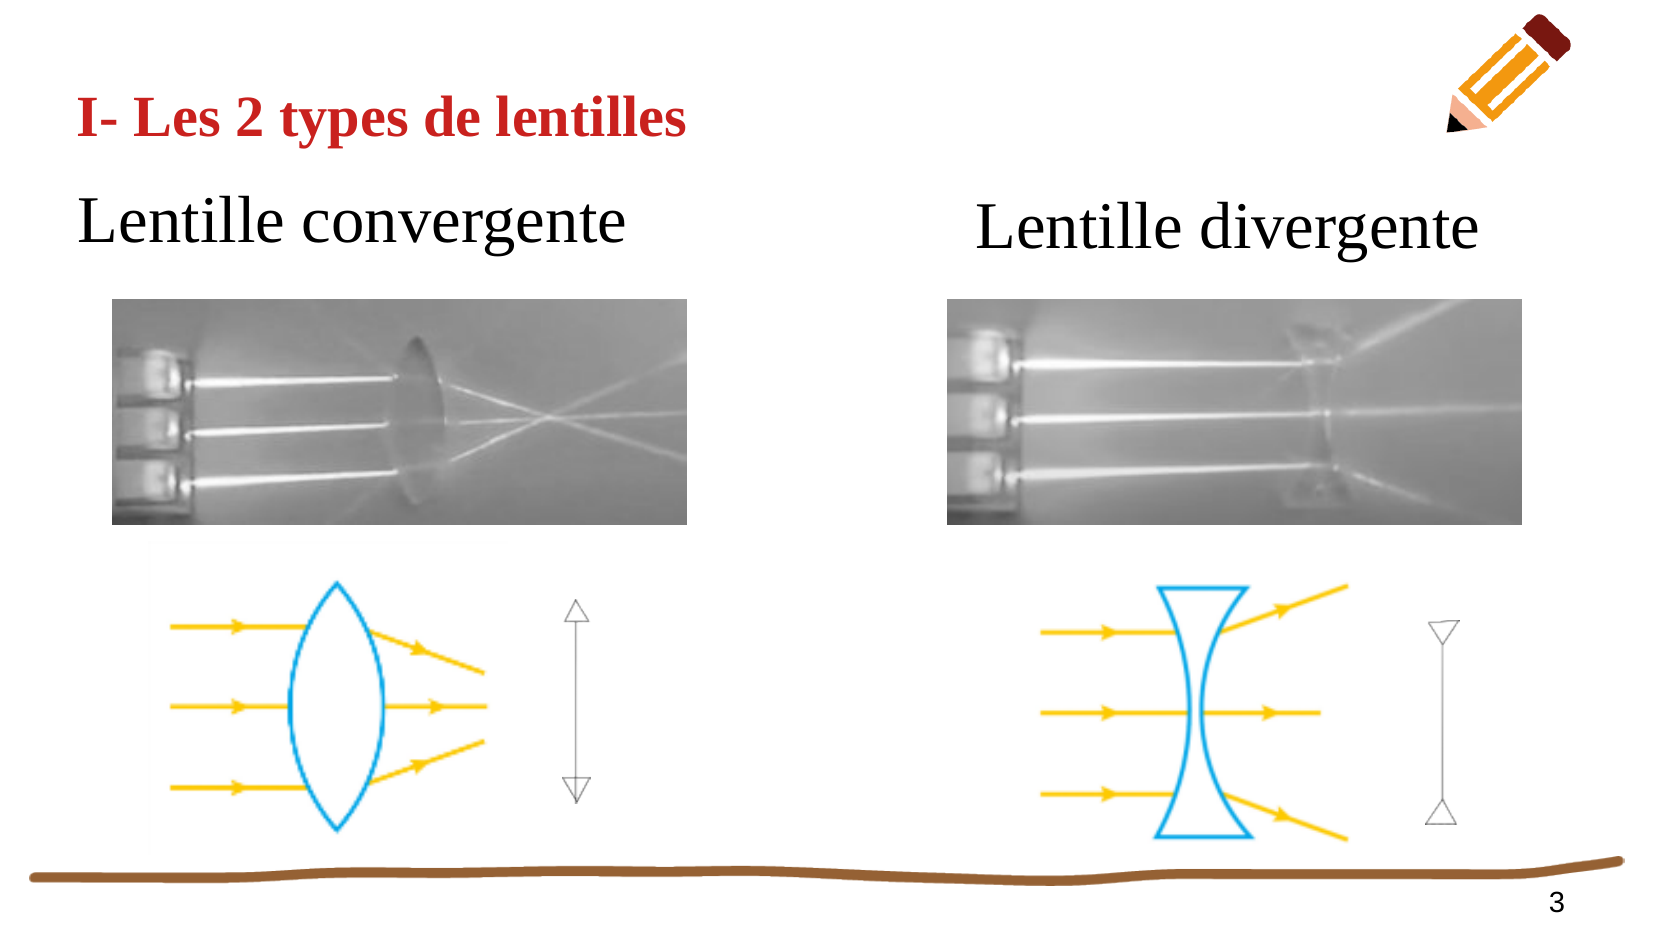

# I- Les 2 types de lentilles
Lentille convergente
Lentille divergente
3